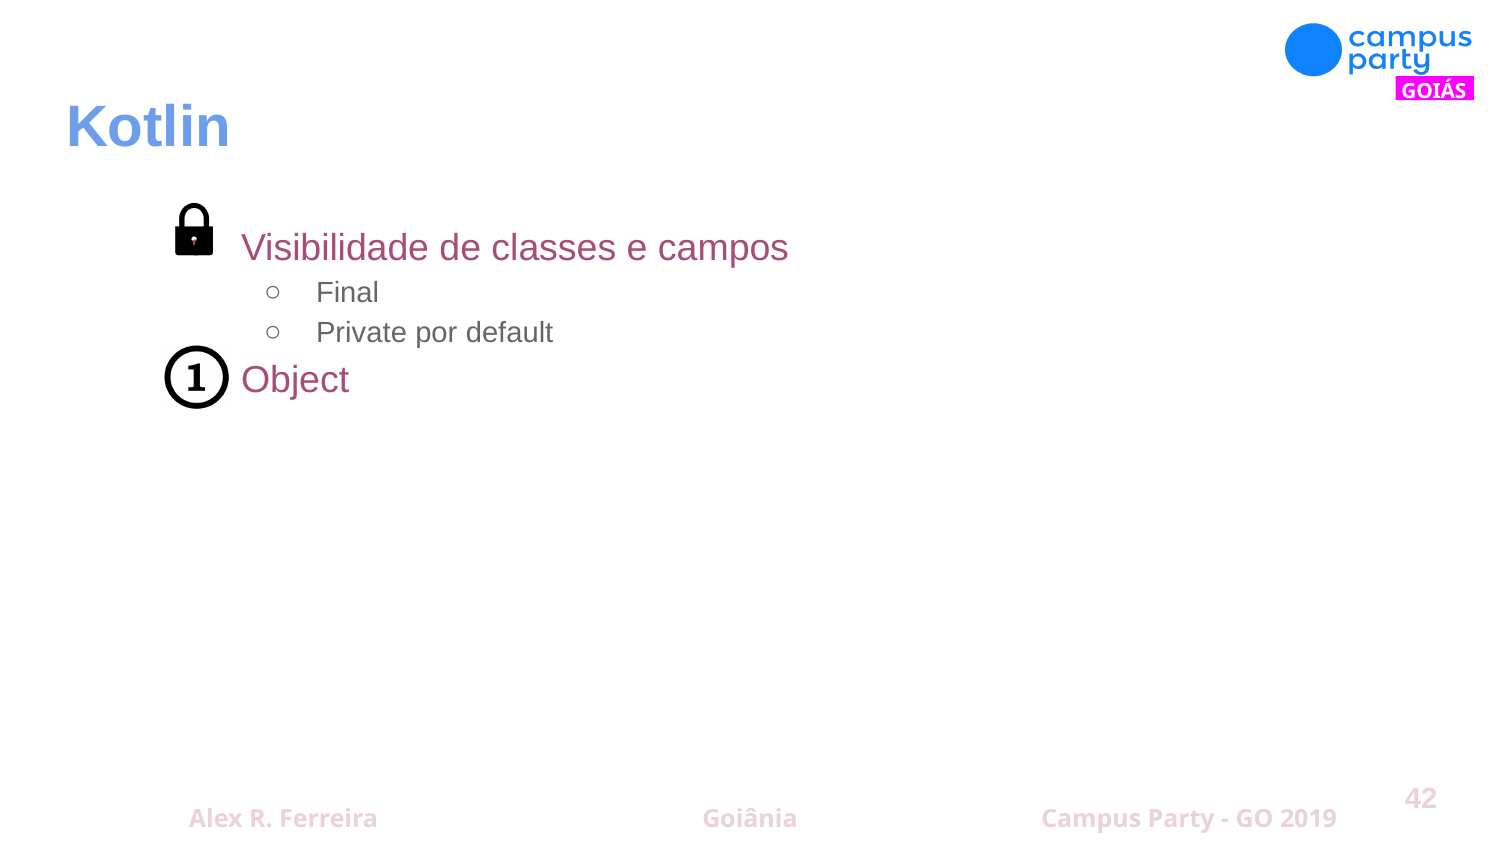

# Kotlin
Visibilidade de classes e campos
Final
Private por default
Object